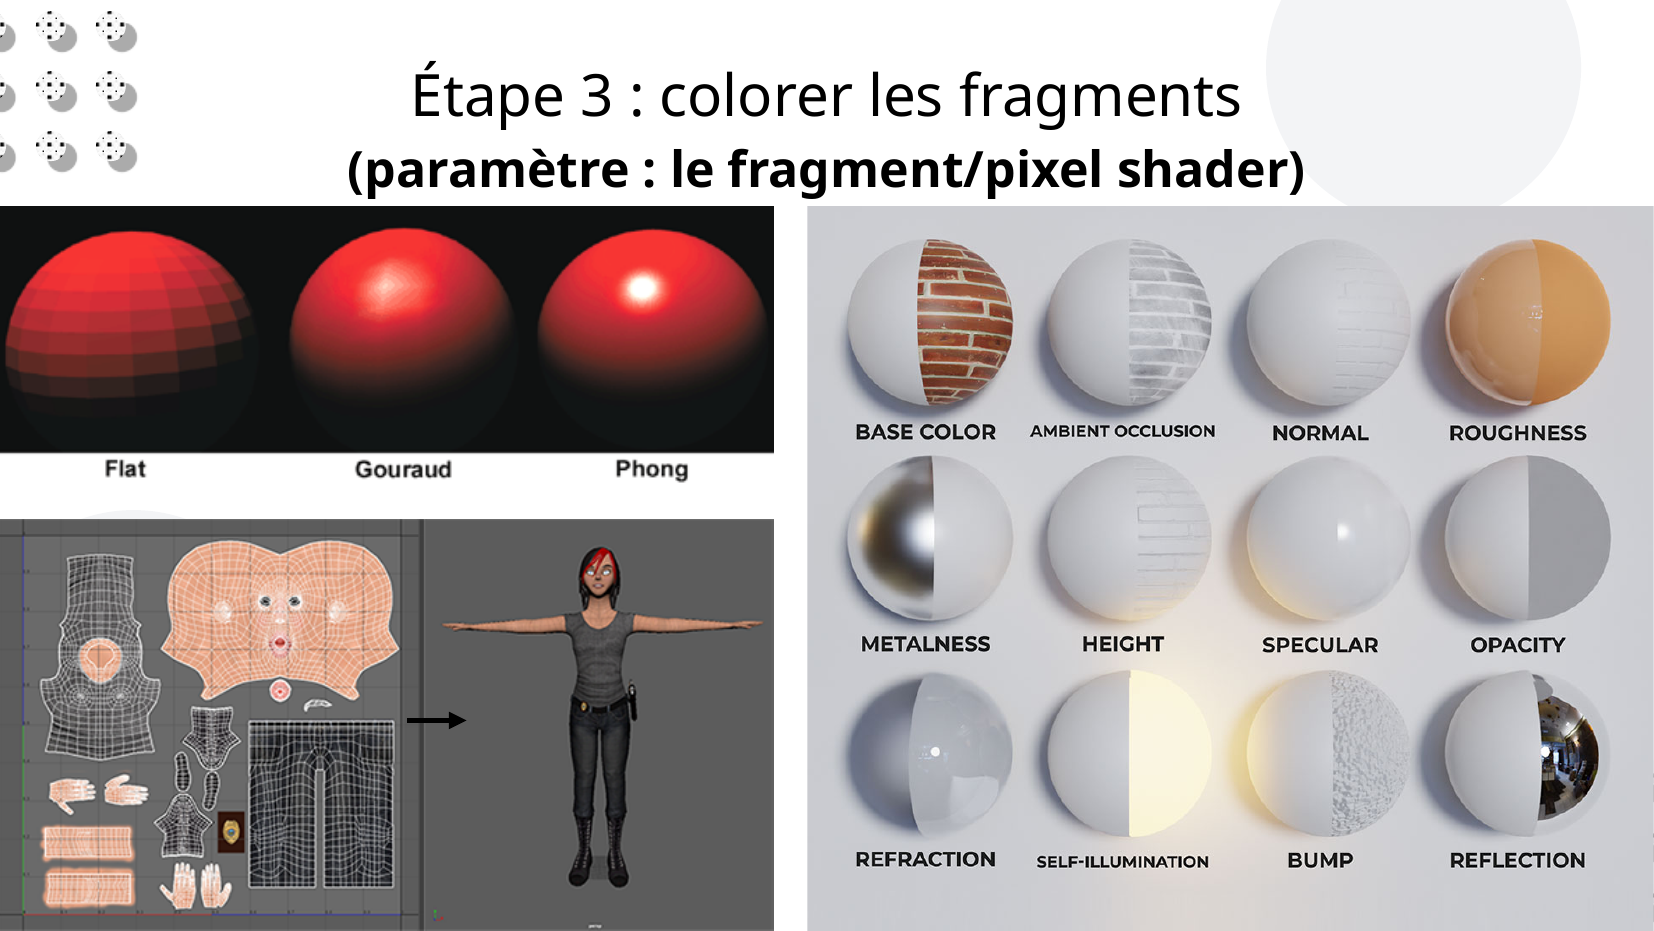

Étape 3 : colorer les fragments
(paramètre : le fragment/pixel shader)